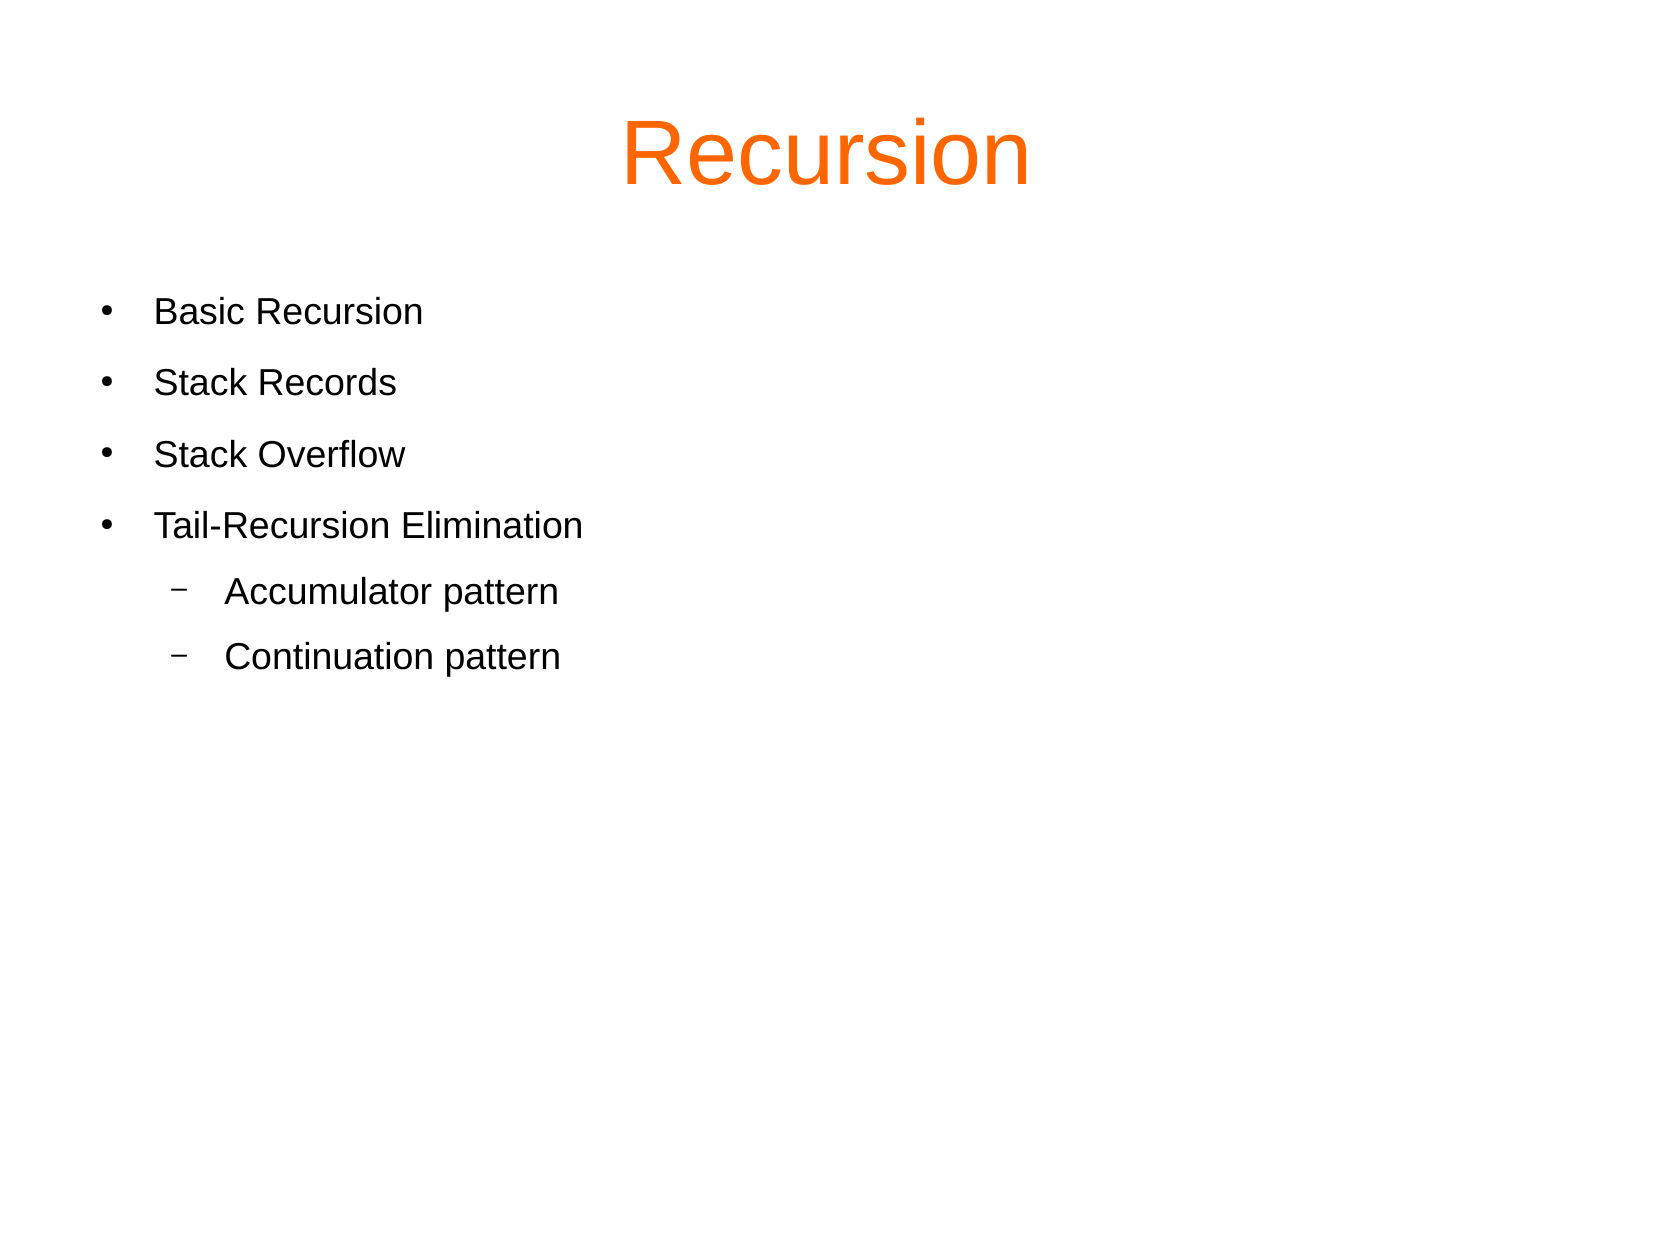

# Recursion
Basic Recursion
Stack Records
Stack Overflow
Tail-Recursion Elimination
Accumulator pattern
Continuation pattern